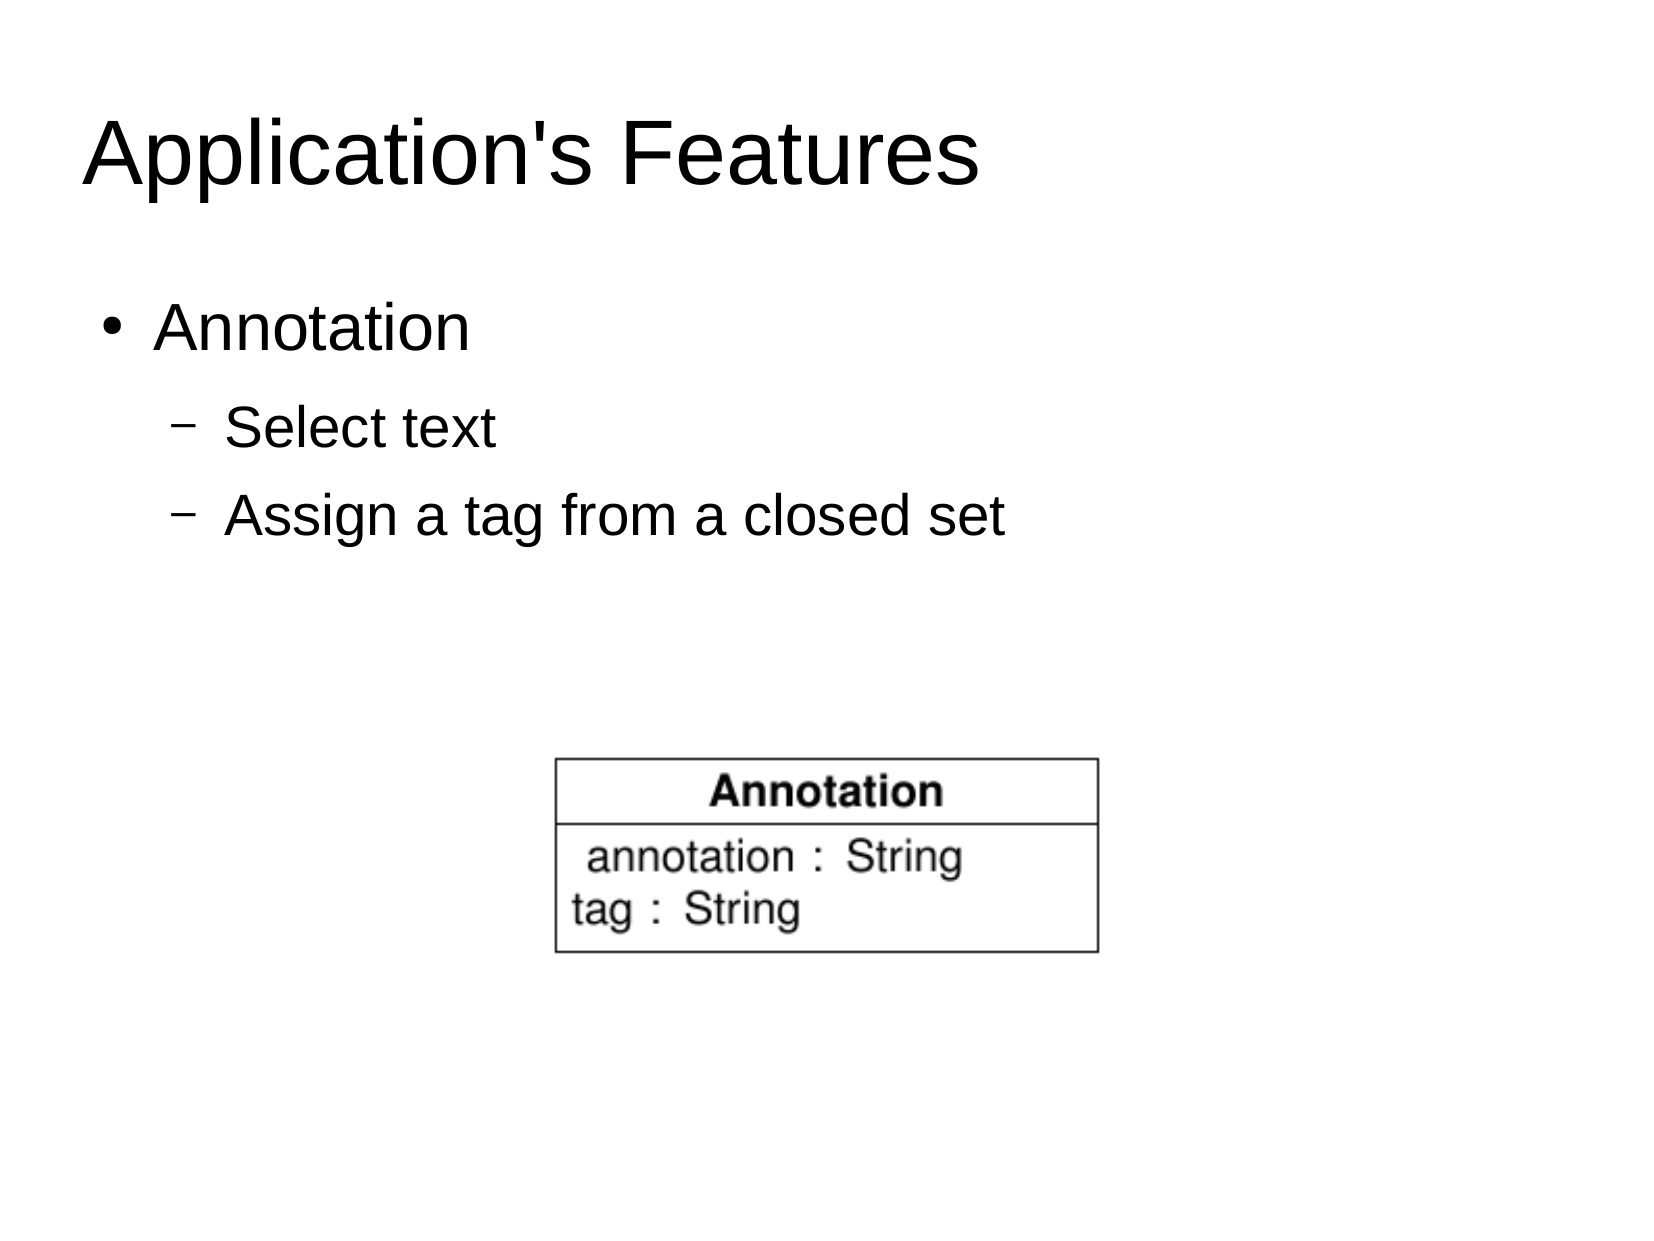

# Application's Features
Annotation
Select text
Assign a tag from a closed set